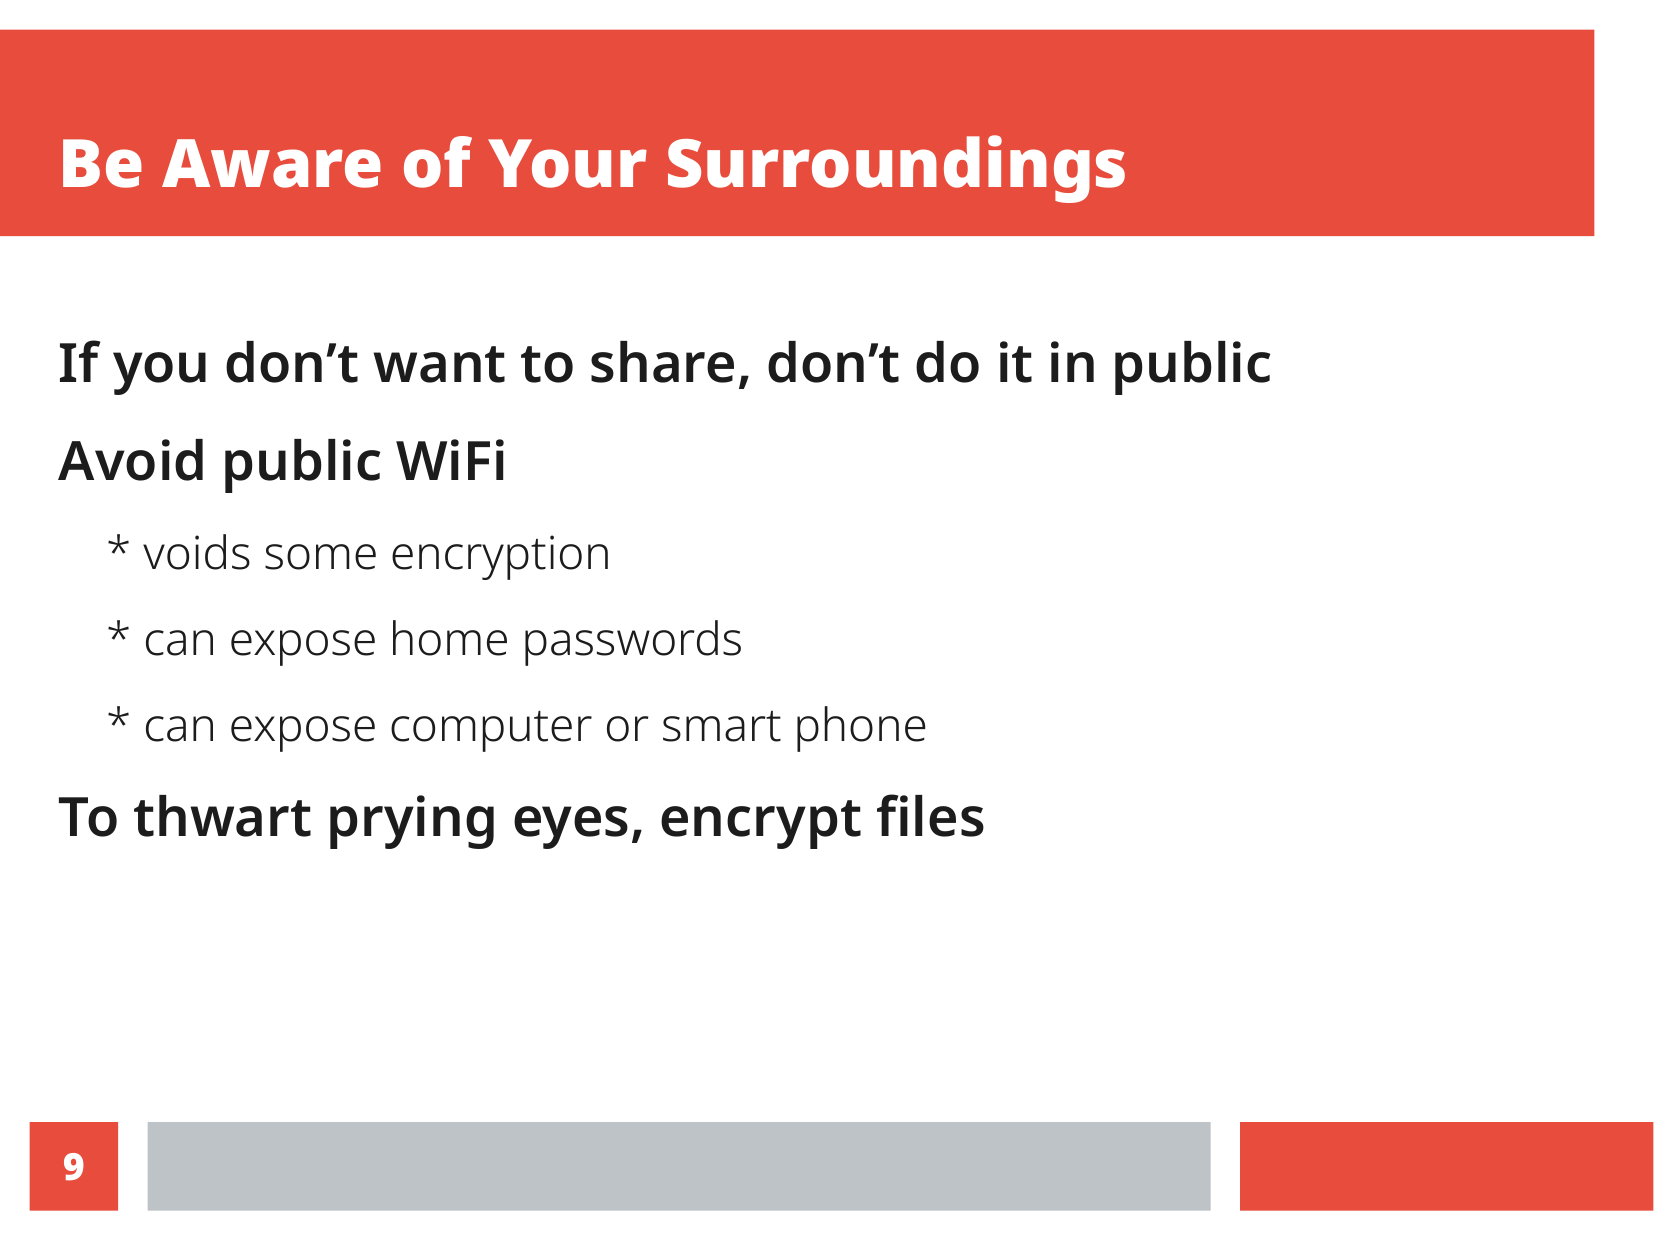

# Be Aware of Your Surroundings
If you don’t want to share, don’t do it in public
Avoid public WiFi
* voids some encryption
* can expose home passwords
* can expose computer or smart phone
To thwart prying eyes, encrypt files
9